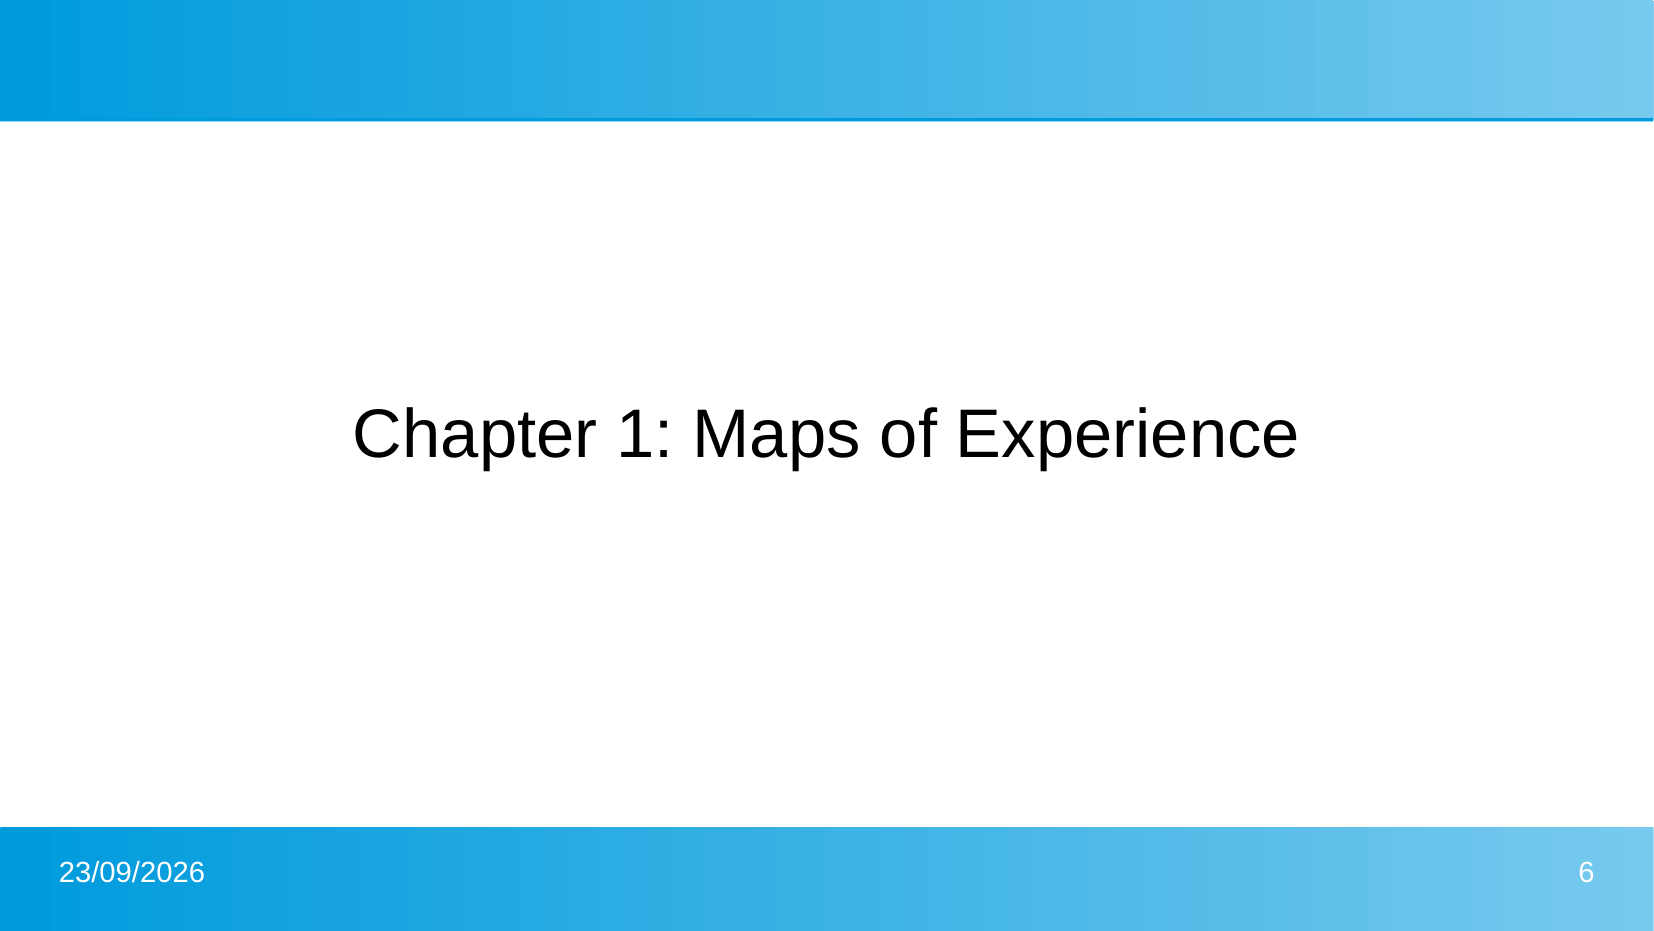

# Chapter 1: Maps of Experience
6